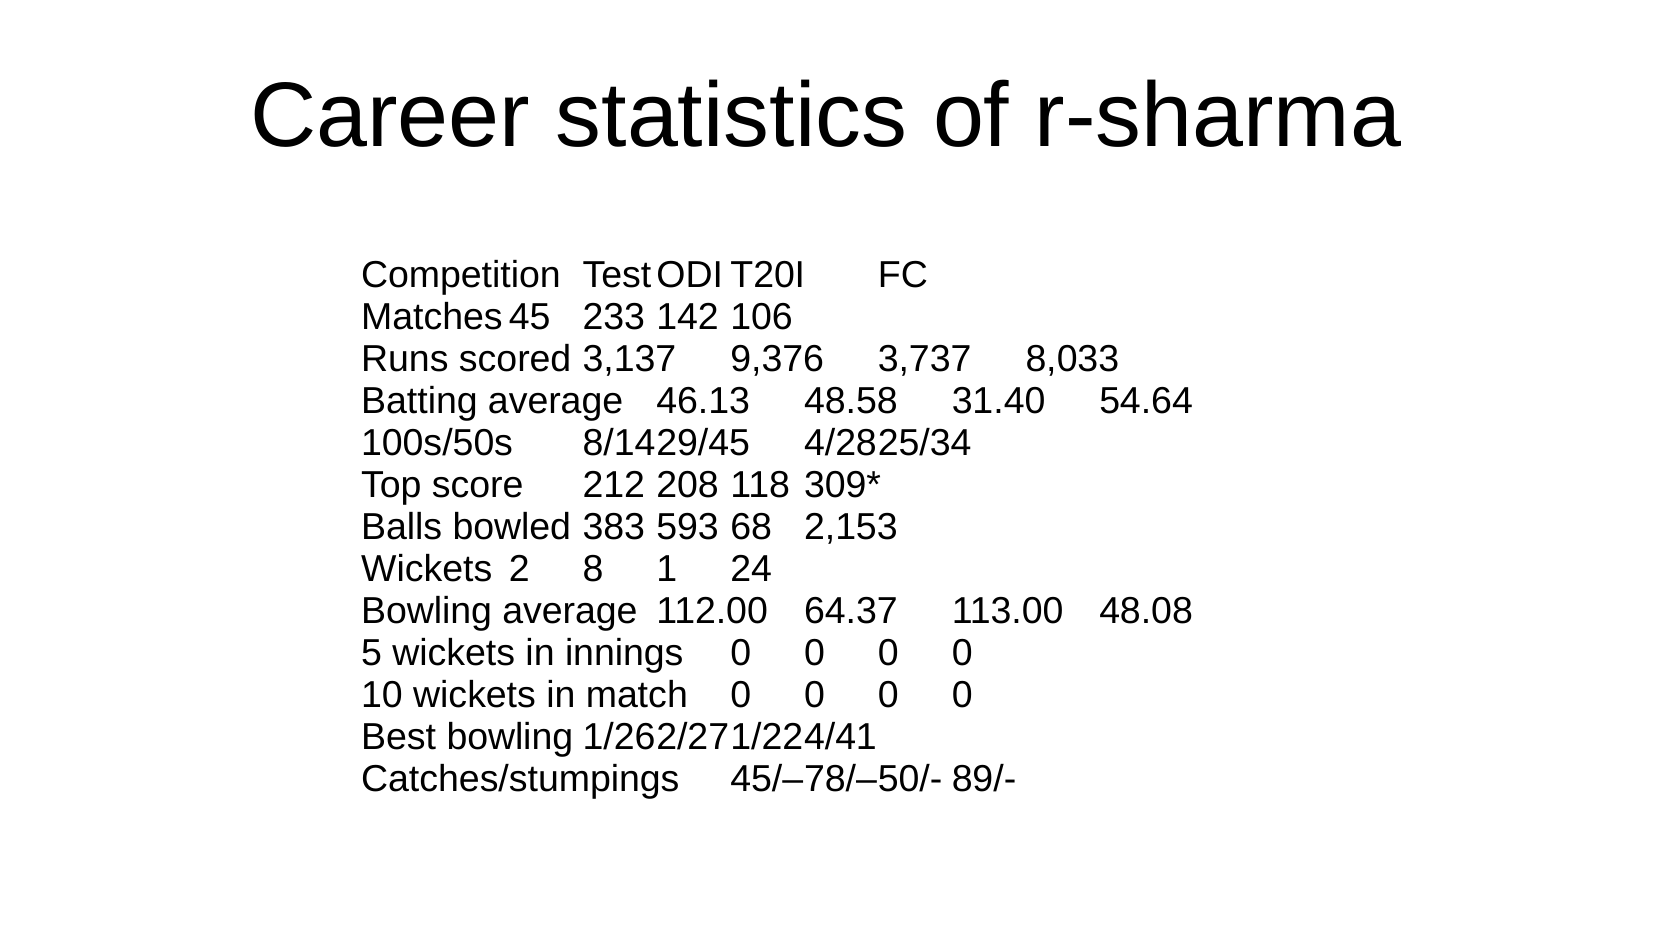

# Career statistics of r-sharma
Competition	Test	ODI	T20I	FC
Matches	45	233	142	106
Runs scored	3,137	9,376	3,737	8,033
Batting average	46.13	48.58	31.40	54.64
100s/50s	8/14	29/45	4/28	25/34
Top score	212	208	118	309*
Balls bowled	383	593	68	2,153
Wickets	2	8	1	24
Bowling average	112.00	64.37	113.00	48.08
5 wickets in innings	0	0	0	0
10 wickets in match	0	0	0	0
Best bowling	1/26	2/27	1/22	4/41
Catches/stumpings	45/–	78/–	50/-	89/-